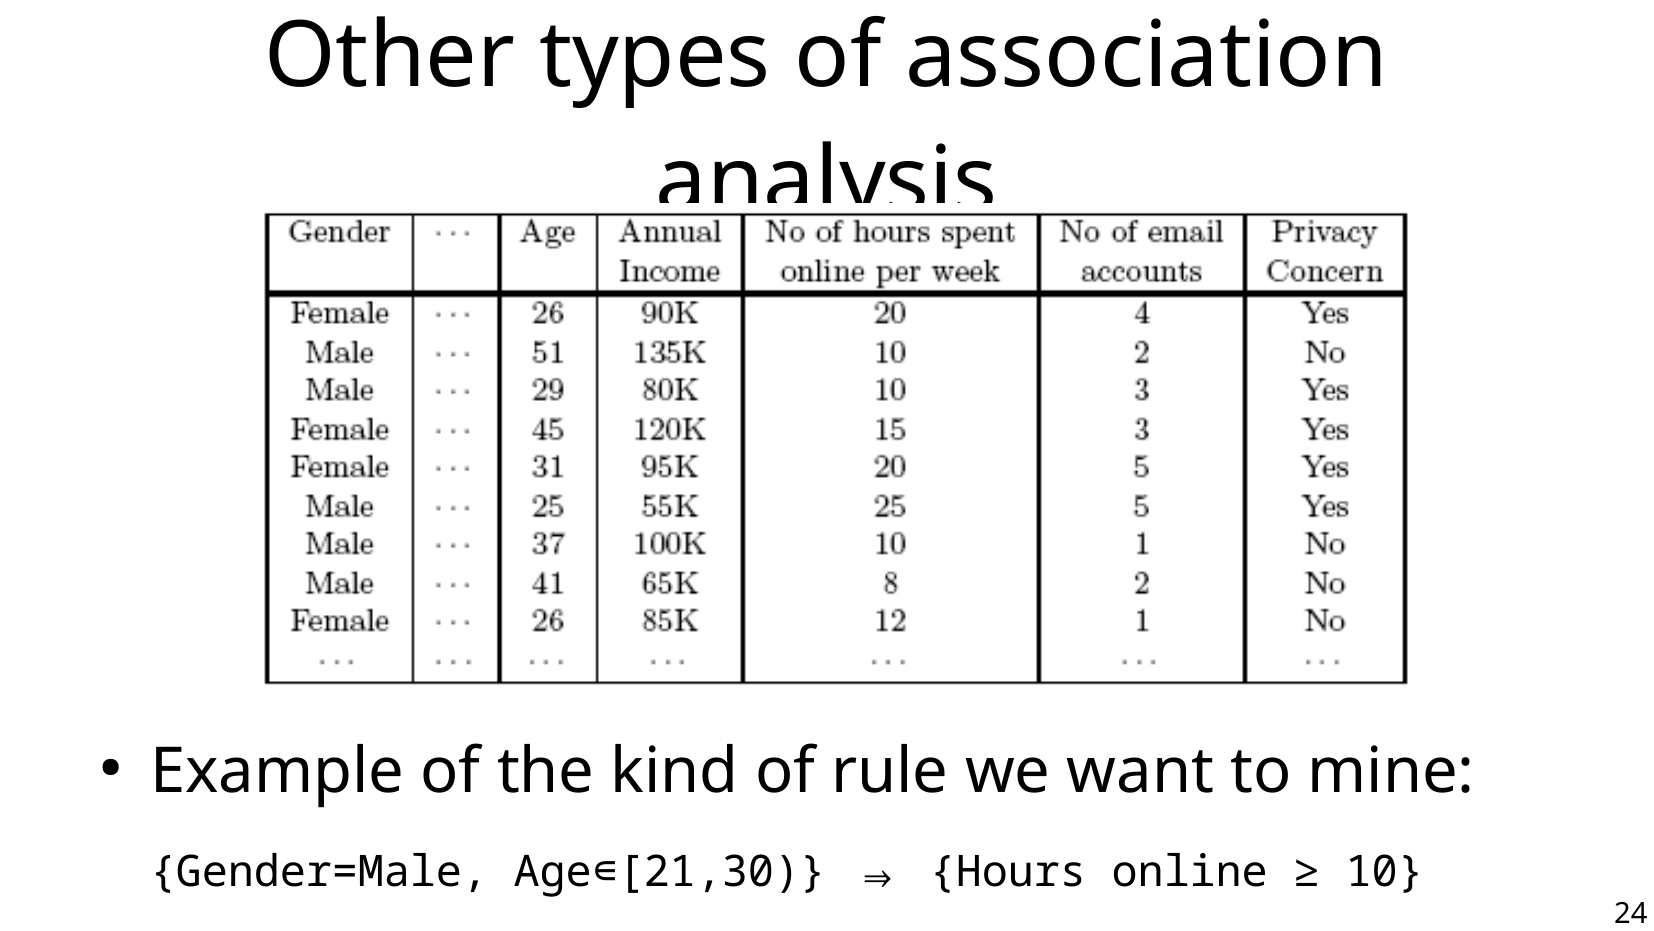

# Other types of association analysis
Example of the kind of rule we want to mine:
{Gender=Male, Age∊[21,30)} ⇒ {Hours online ≥ 10}
24